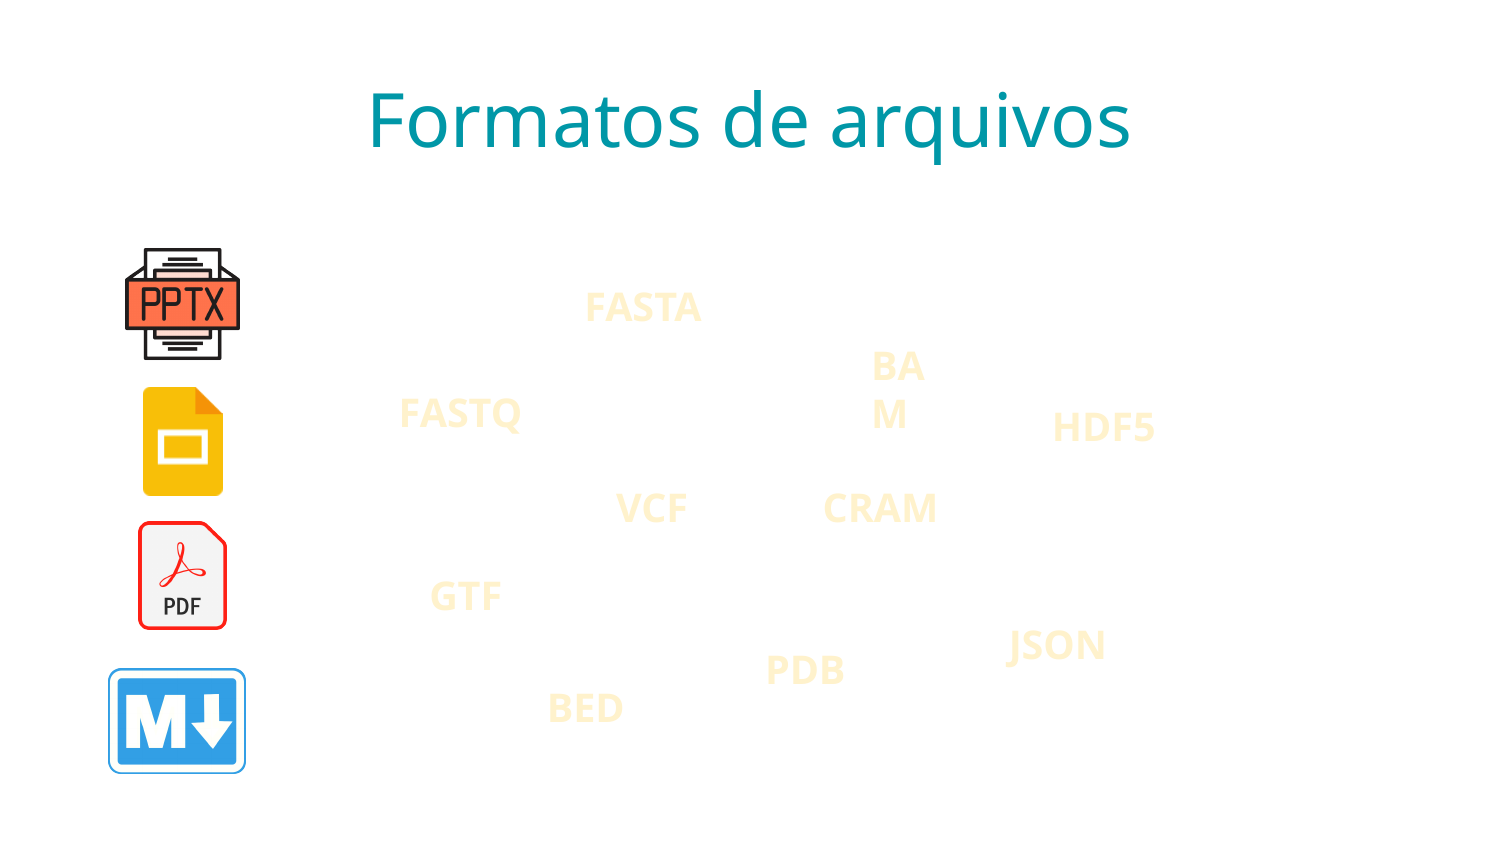

# Formatos de arquivos
FASTA
BAM
FASTQ
HDF5
VCF
CRAM
GTF
JSON
PDB
BED